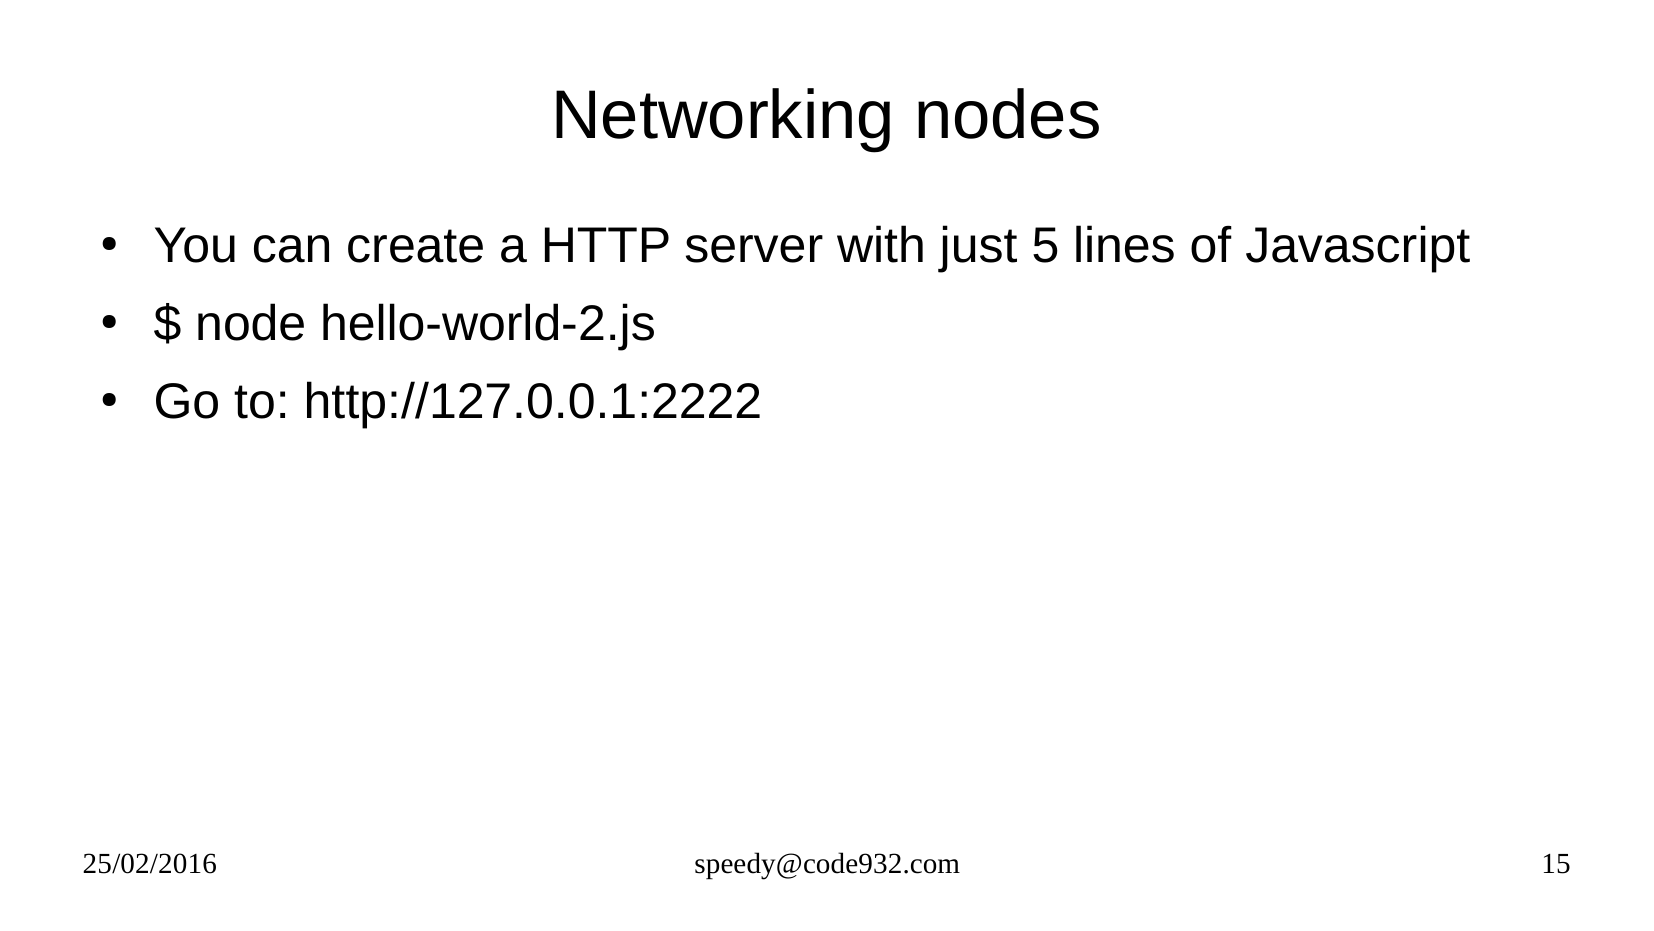

# Networking nodes
You can create a HTTP server with just 5 lines of Javascript
$ node hello-world-2.js
Go to: http://127.0.0.1:2222
25/02/2016
speedy@code932.com
15